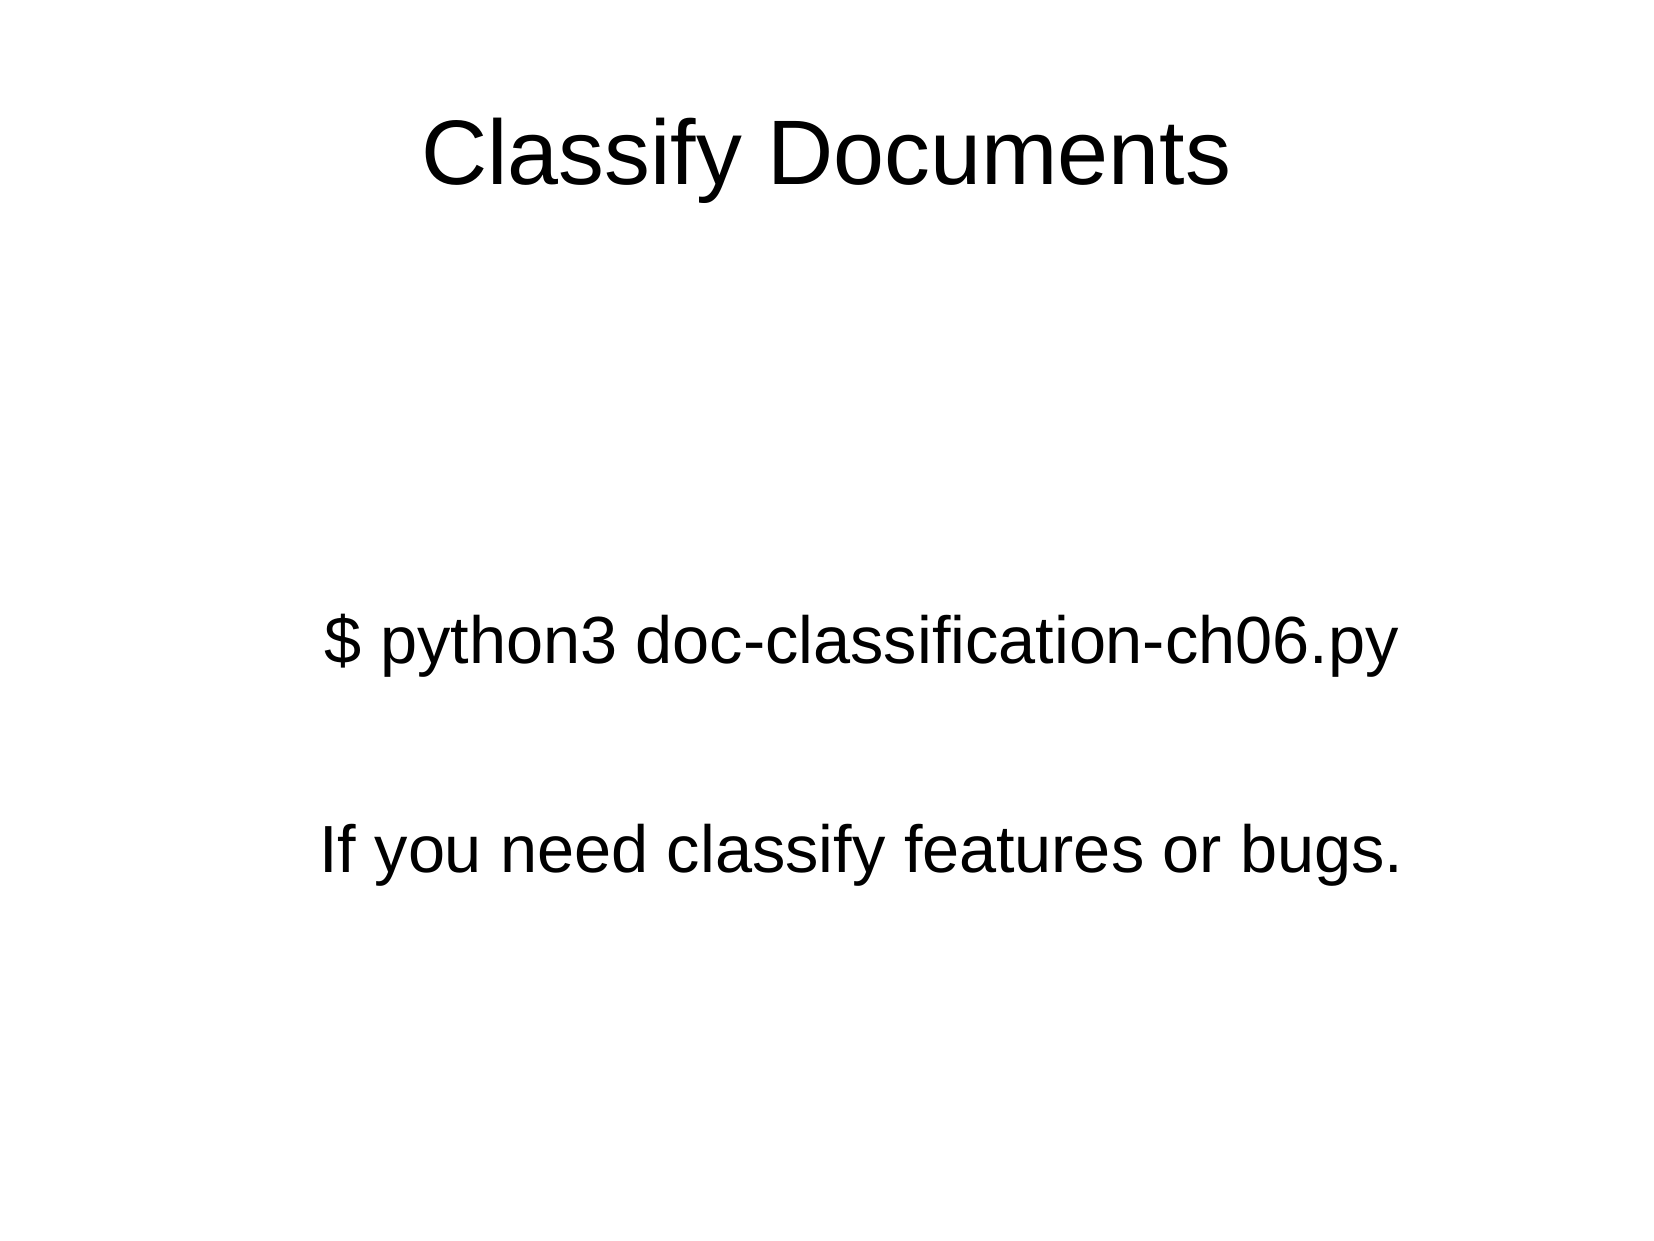

# Classify Documents
$ python3 doc-classification-ch06.py
If you need classify features or bugs.